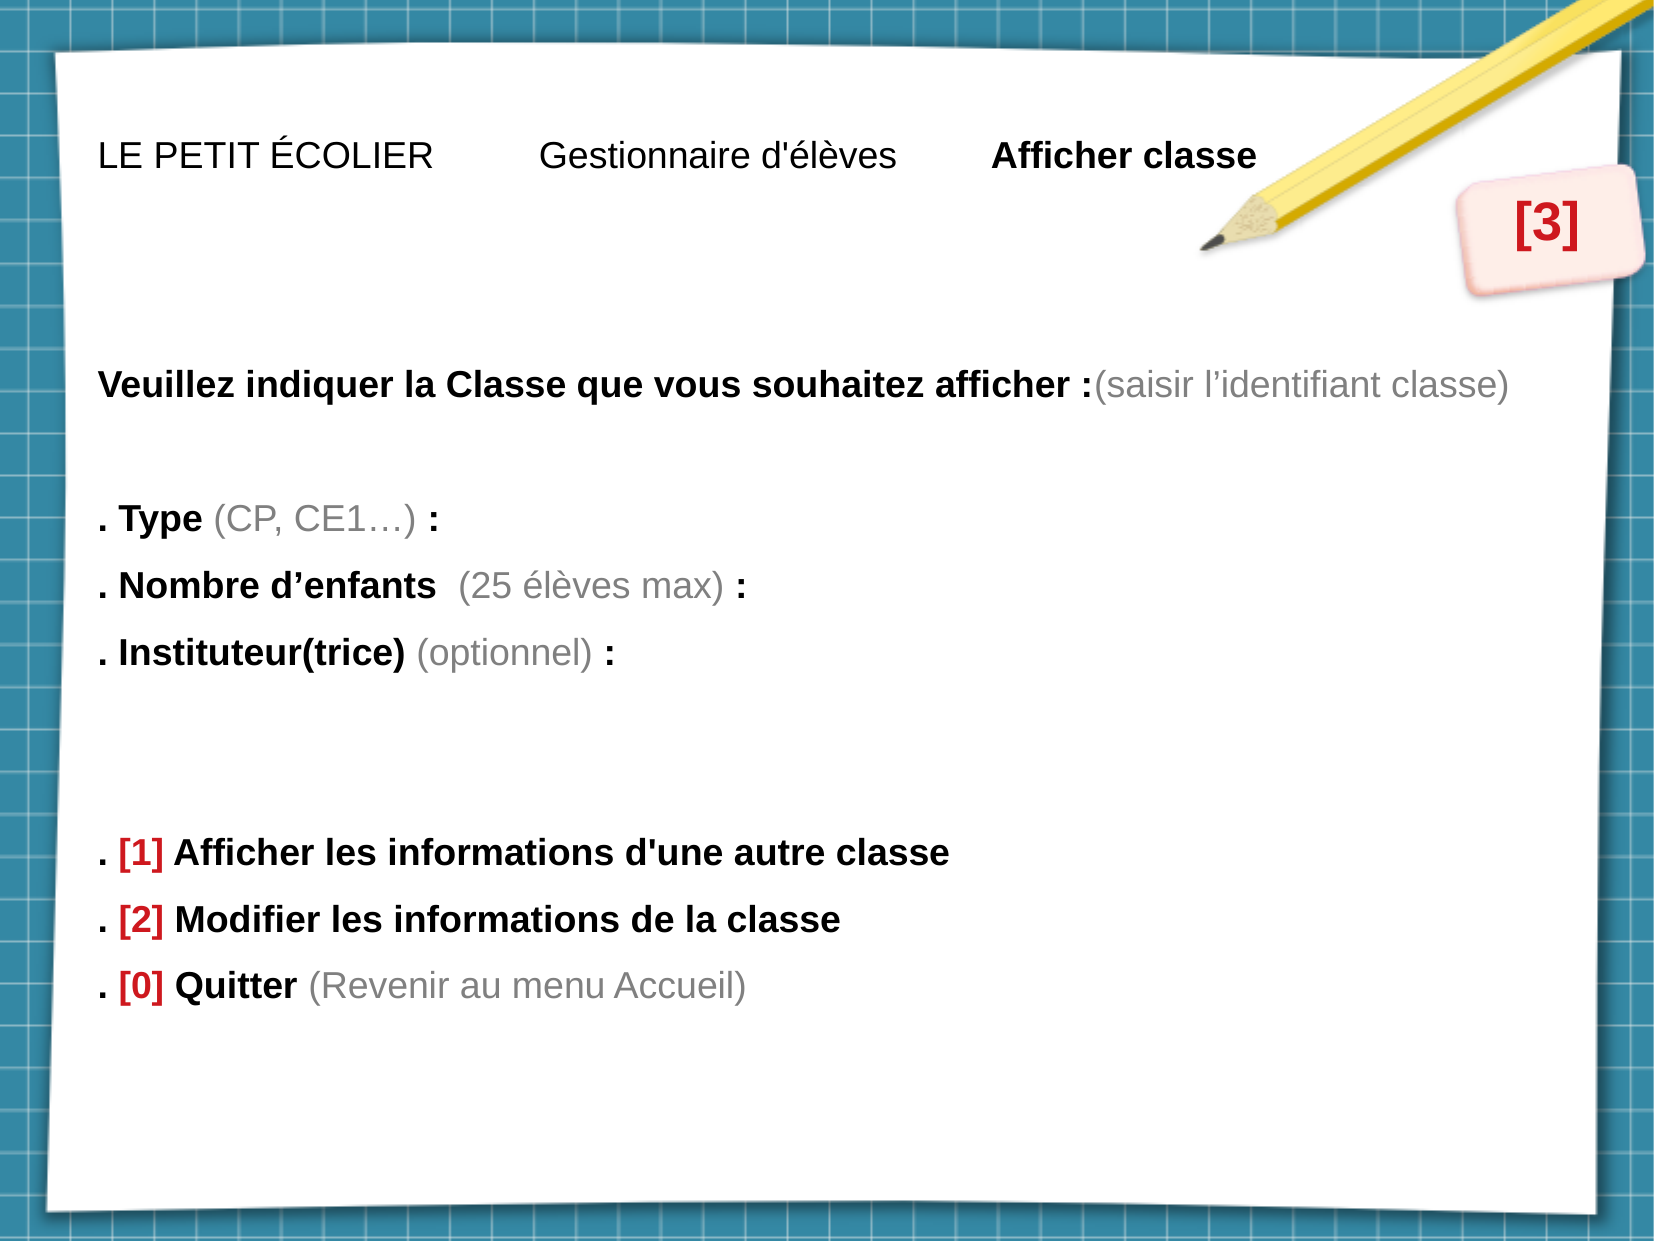

LE PETIT ÉCOLIER Gestionnaire d'élèves Afficher classe
[3]
Veuillez indiquer la Classe que vous souhaitez afficher :(saisir l’identifiant classe)
. Type (CP, CE1…) :
. Nombre d’enfants (25 élèves max) :
. Instituteur(trice) (optionnel) :
. [1] Afficher les informations d'une autre classe
. [2] Modifier les informations de la classe
. [0] Quitter (Revenir au menu Accueil)